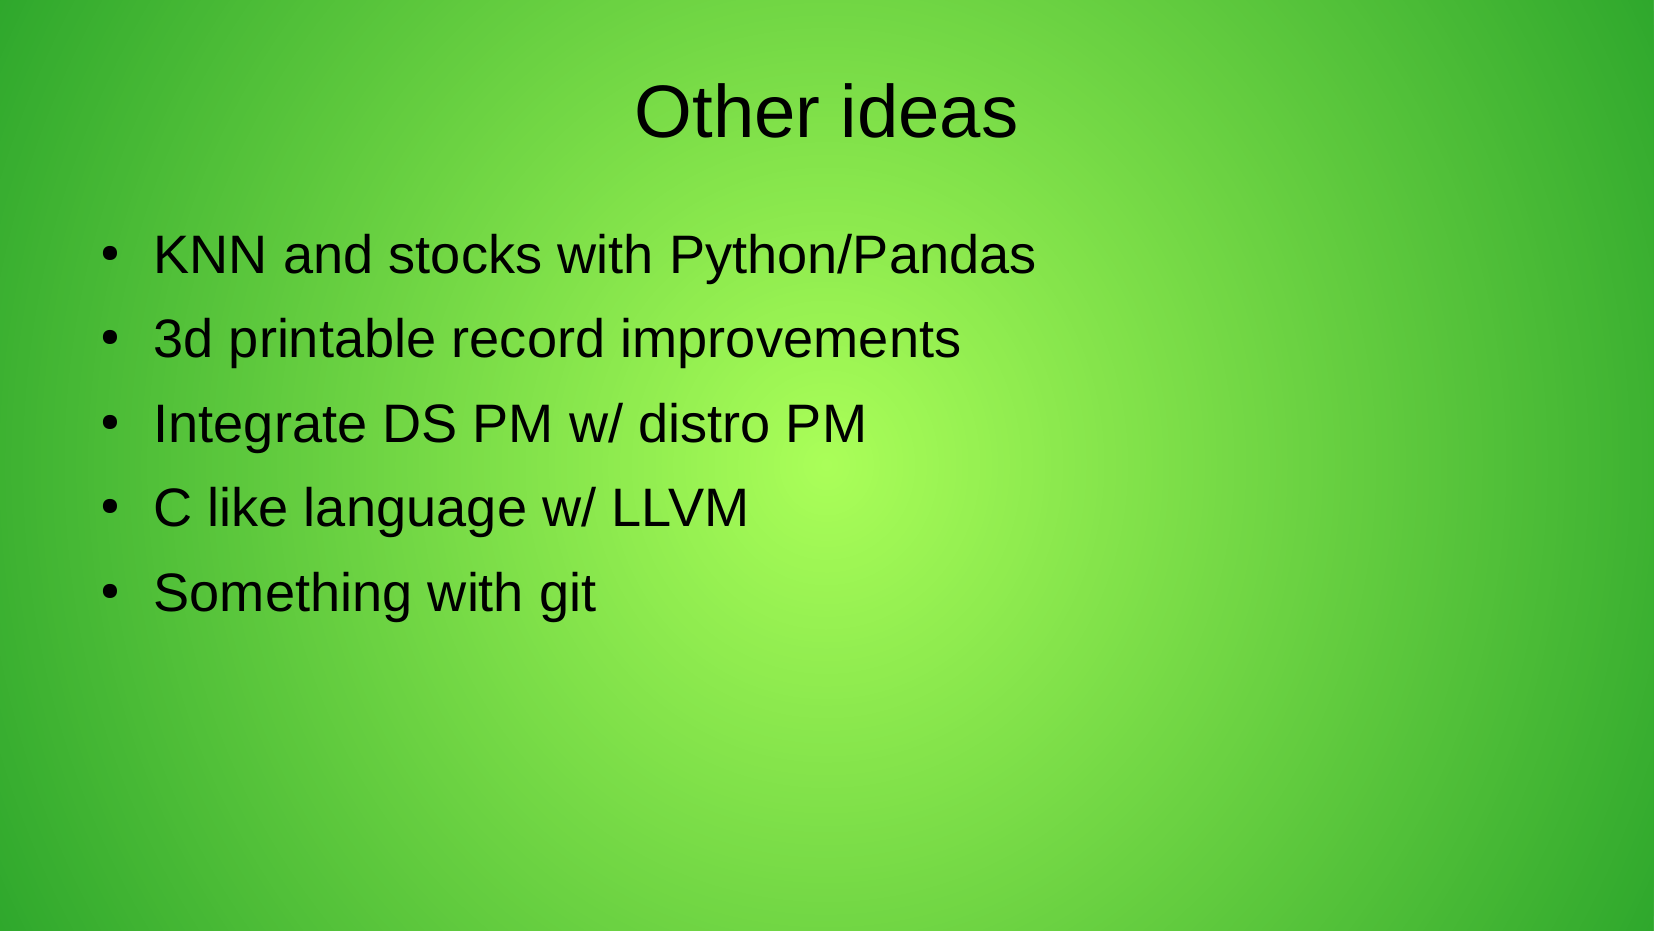

# Other ideas
KNN and stocks with Python/Pandas
3d printable record improvements
Integrate DS PM w/ distro PM
C like language w/ LLVM
Something with git